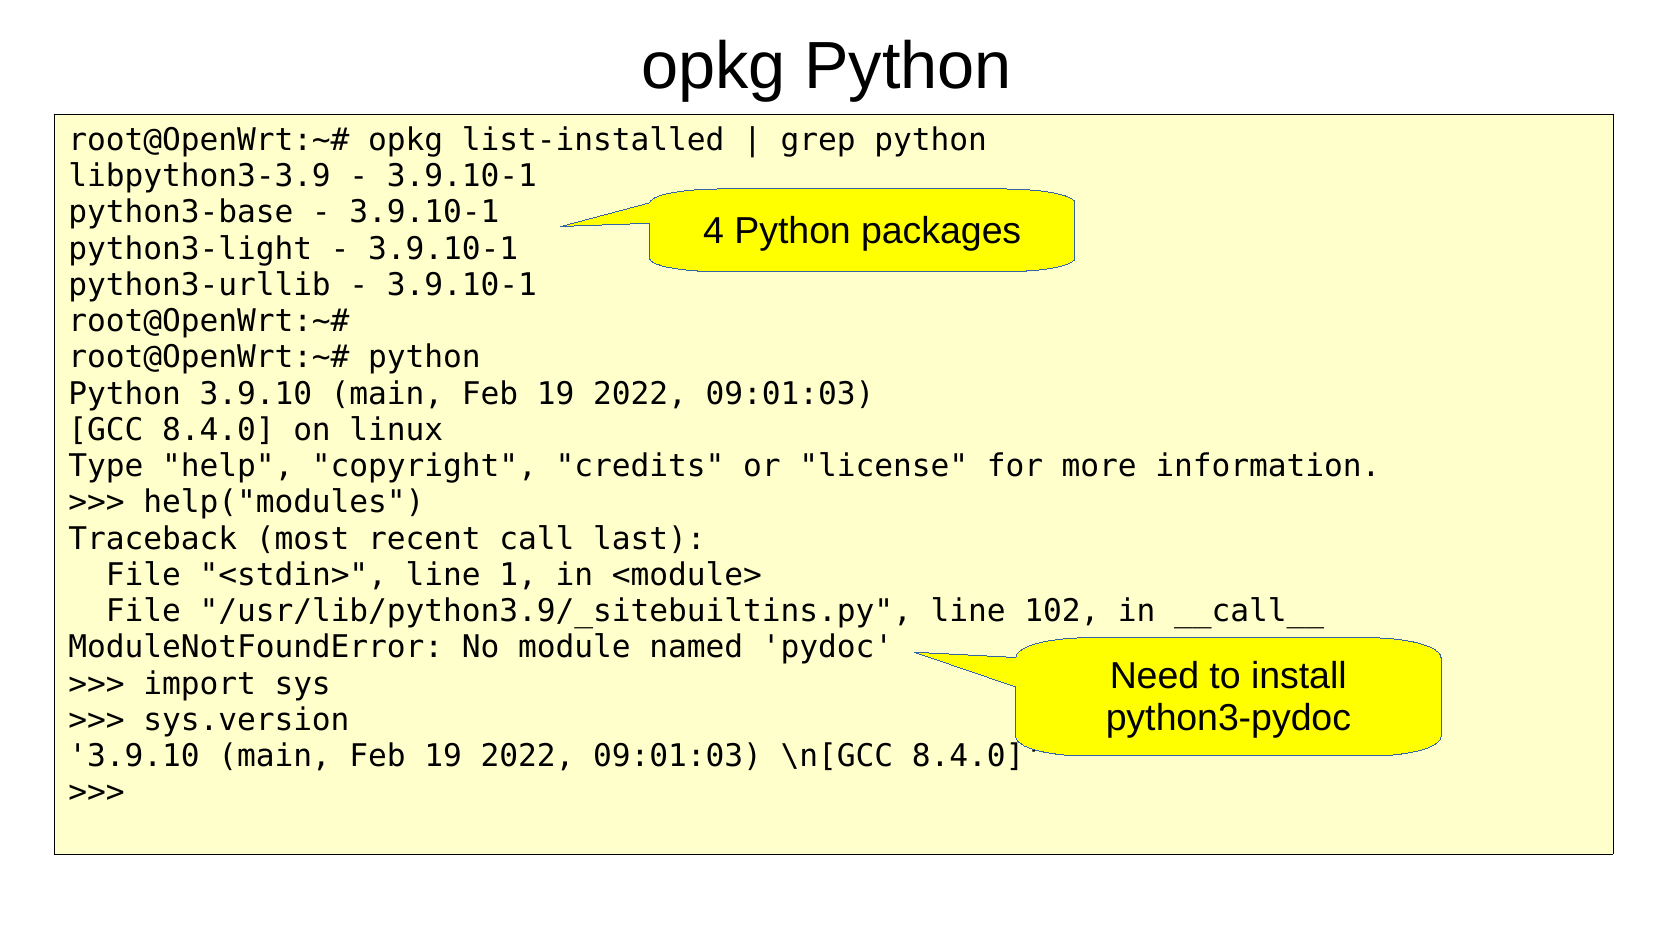

# opkg Python
| root@OpenWrt:~# opkg list-installed | grep python libpython3-3.9 - 3.9.10-1 python3-base - 3.9.10-1 python3-light - 3.9.10-1 python3-urllib - 3.9.10-1 root@OpenWrt:~# root@OpenWrt:~# python Python 3.9.10 (main, Feb 19 2022, 09:01:03) [GCC 8.4.0] on linux Type "help", "copyright", "credits" or "license" for more information. >>> help("modules") Traceback (most recent call last): File "<stdin>", line 1, in <module> File "/usr/lib/python3.9/\_sitebuiltins.py", line 102, in \_\_call\_\_ ModuleNotFoundError: No module named 'pydoc' >>> import sys >>> sys.version '3.9.10 (main, Feb 19 2022, 09:01:03) \n[GCC 8.4.0]' >>> |
| --- |
4 Python packages
Need to install
python3-pydoc